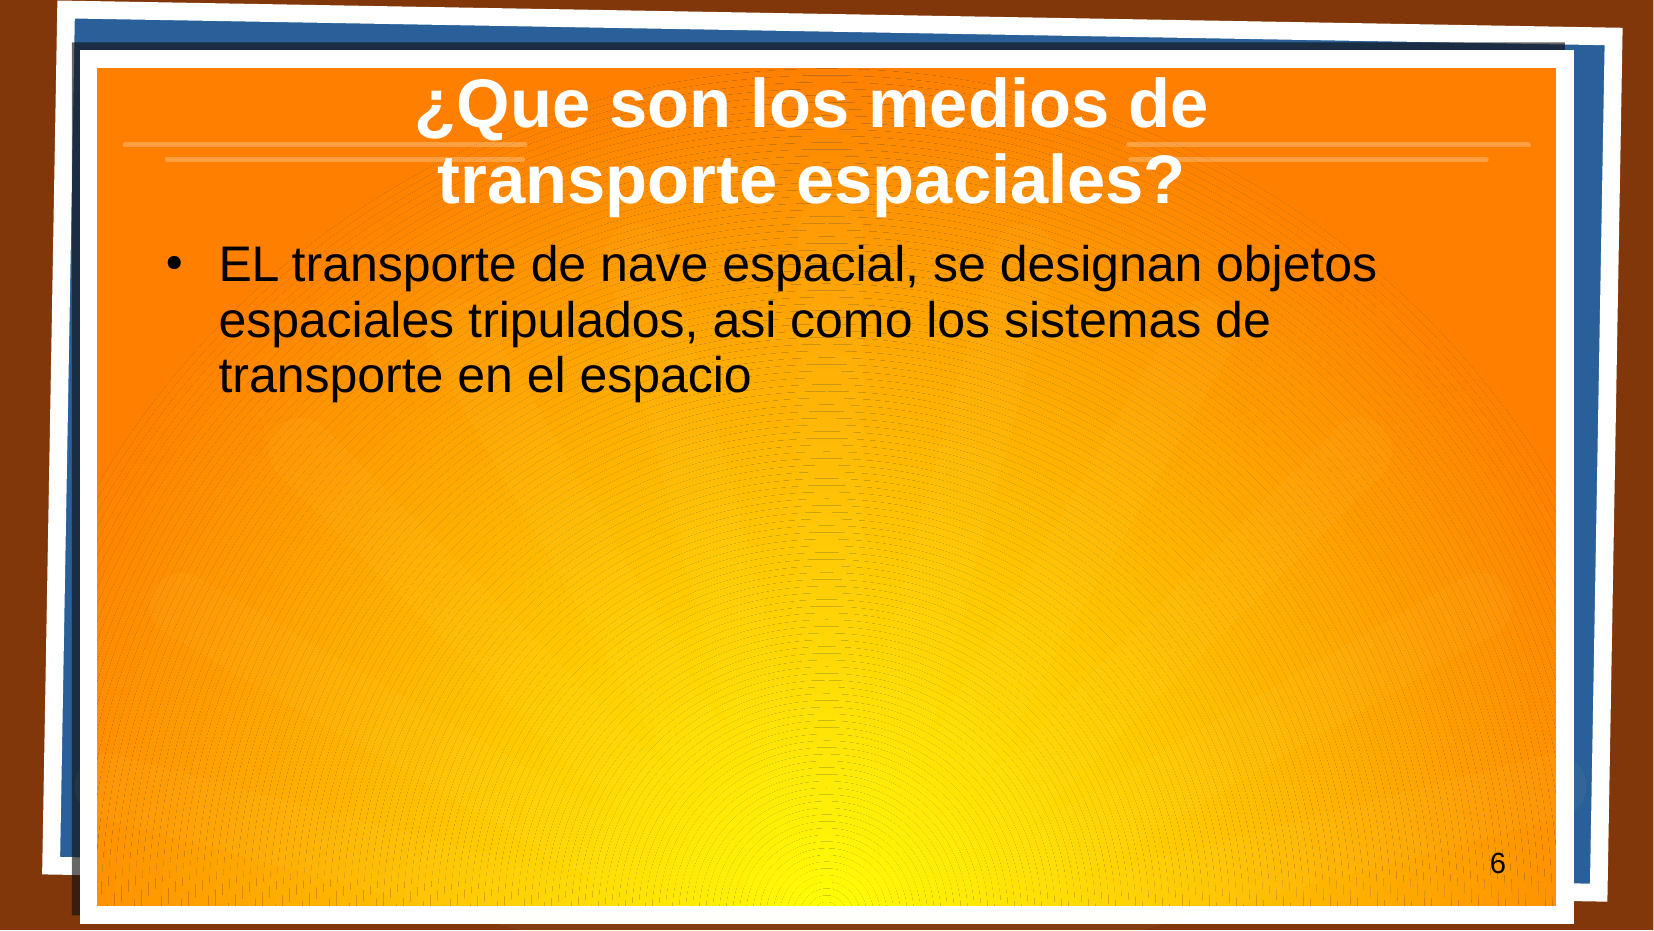

# ¿Que son los medios de transporte espaciales?
EL transporte de nave espacial, se designan objetos espaciales tripulados, asi como los sistemas de transporte en el espacio
6